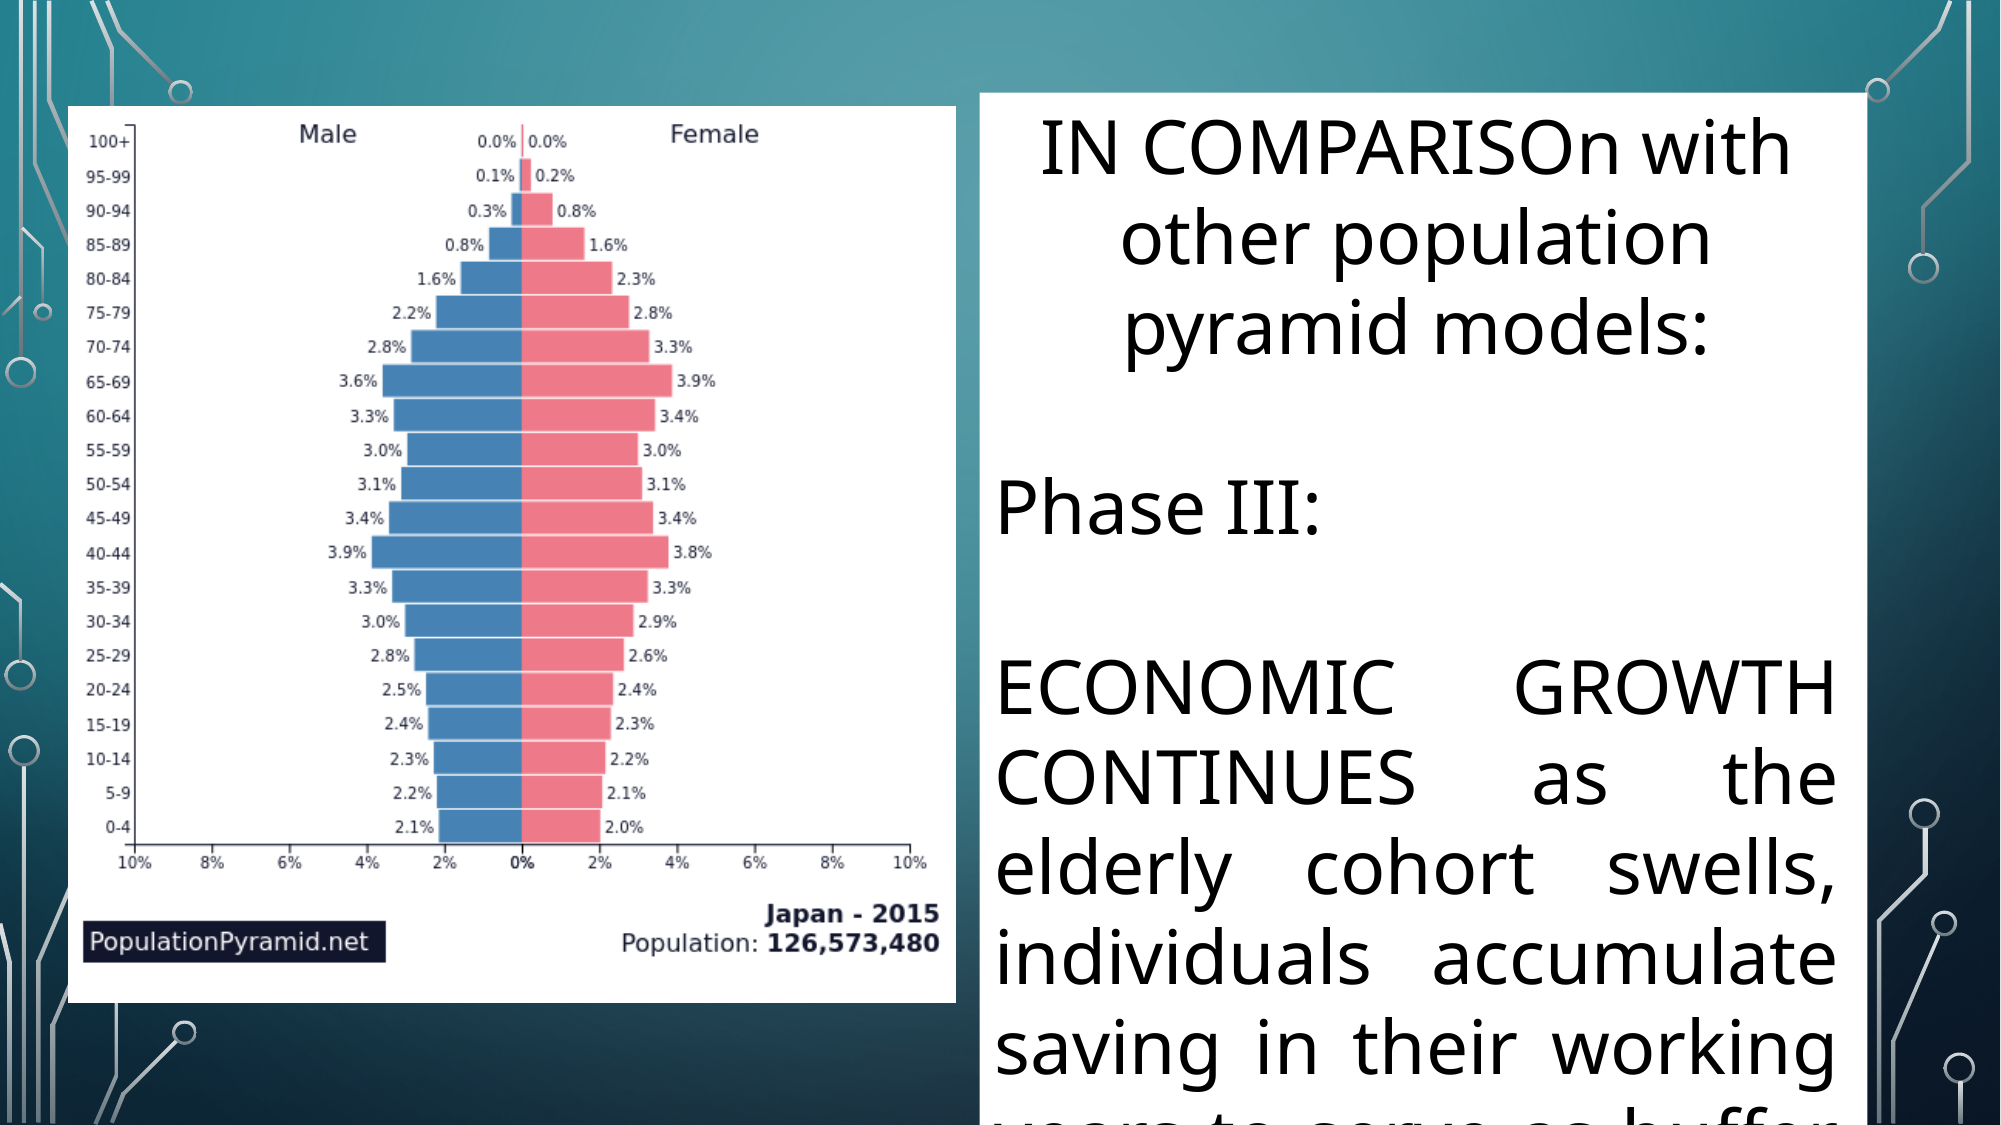

IN COMPARISOn with other population pyramid models:
Phase III:
ECONOMIC GROWTH CONTINUES as the elderly cohort swells, individuals accumulate saving in their working years to serve as buffer during the retirement years